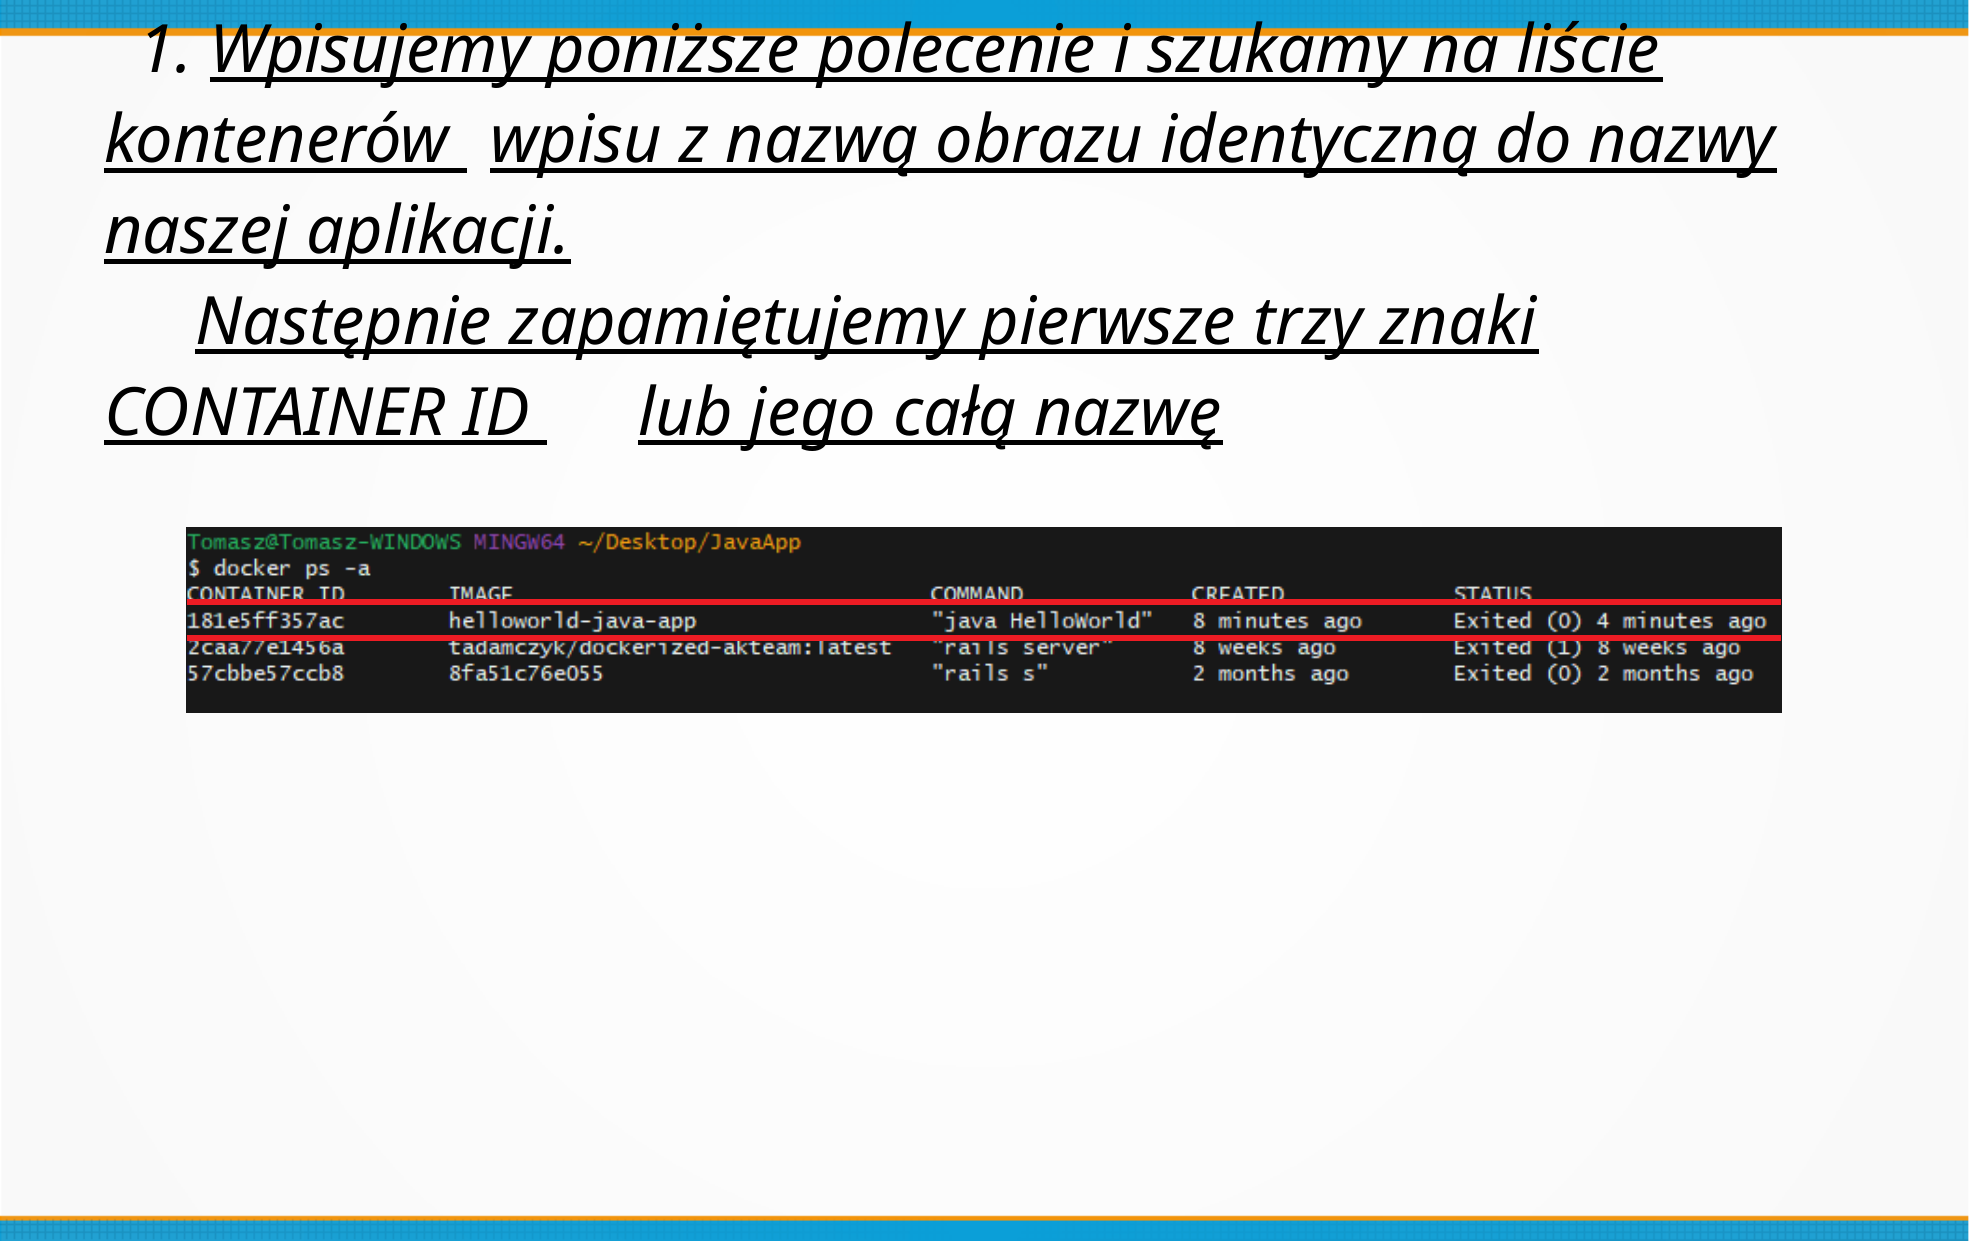

1. Wpisujemy poniższe polecenie i szukamy na liście kontenerów 	 wpisu z nazwą obrazu identyczną do nazwy naszej aplikacji.
	 Następnie zapamiętujemy pierwsze trzy znaki CONTAINER ID 	 lub jego całą nazwę
#